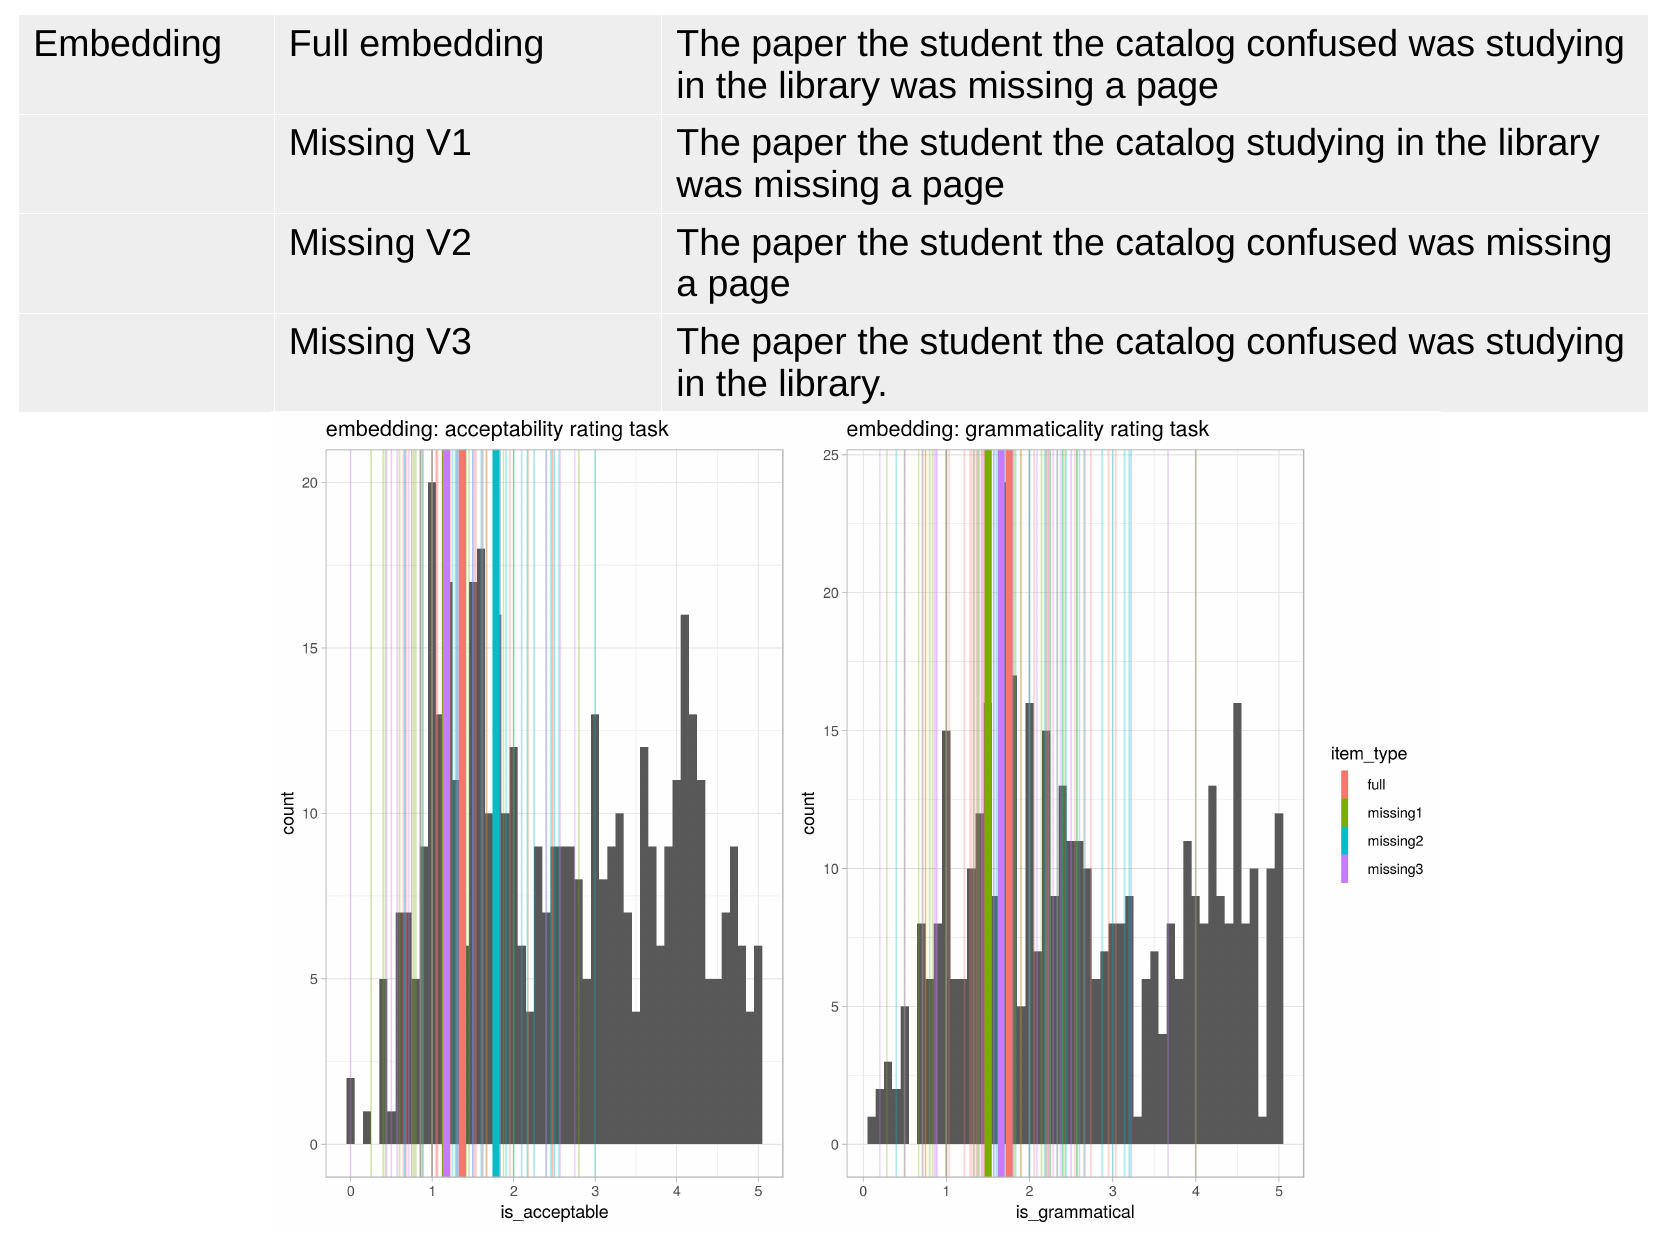

| Embedding | Full embedding | The paper the student the catalog confused was studying in the library was missing a page |
| --- | --- | --- |
| | Missing V1 | The paper the student the catalog studying in the library was missing a page |
| | Missing V2 | The paper the student the catalog confused was missing a page |
| | Missing V3 | The paper the student the catalog confused was studying in the library. |